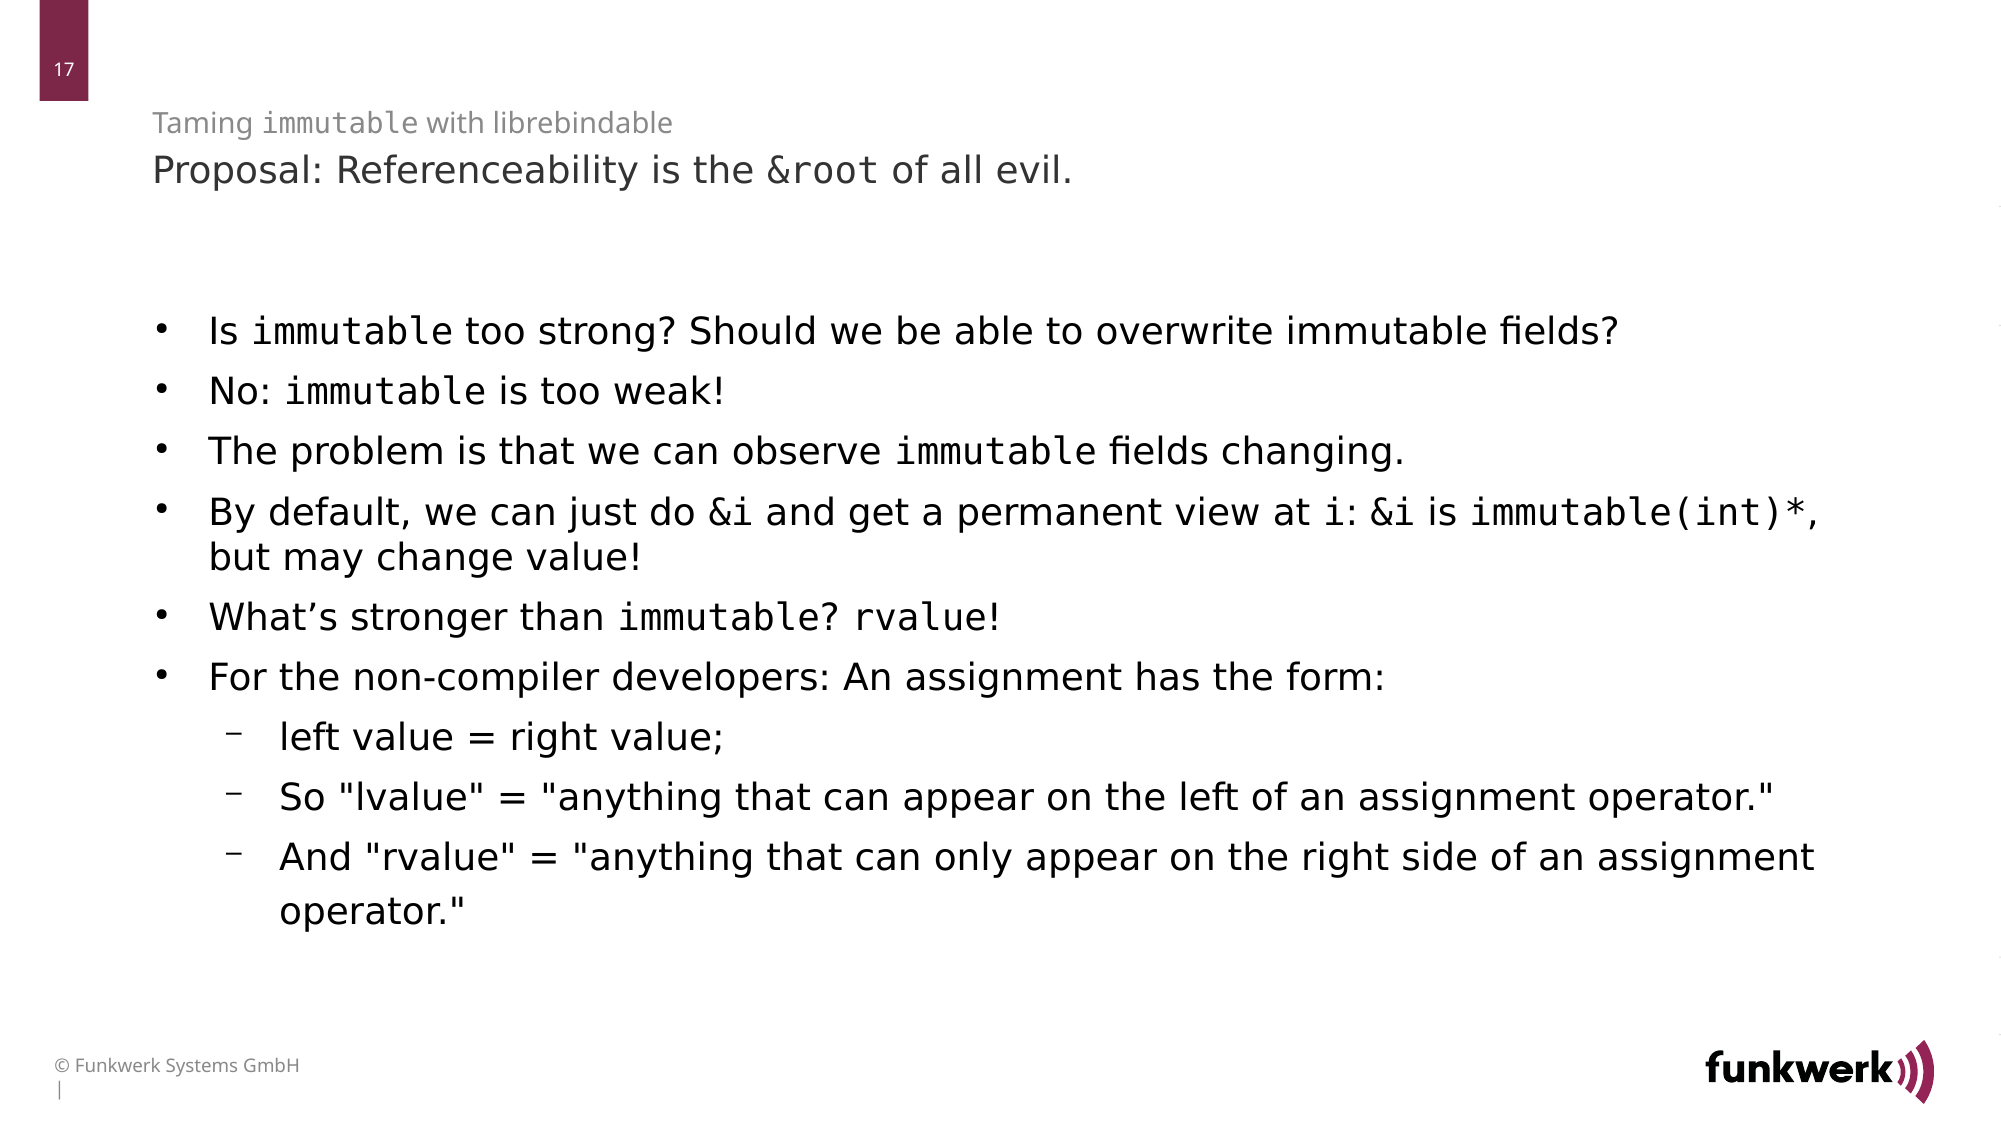

17
# Taming immutable with librebindable
Proposal: Referenceability is the &root of all evil.
Is immutable too strong? Should we be able to overwrite immutable fields?
No: immutable is too weak!
The problem is that we can observe immutable fields changing.
By default, we can just do &i and get a permanent view at i: &i is immutable(int)*, but may change value!
What’s stronger than immutable? rvalue!
For the non-compiler developers: An assignment has the form:
left value = right value;
So "lvalue" = "anything that can appear on the left of an assignment operator."
And "rvalue" = "anything that can only appear on the right side of an assignment operator."